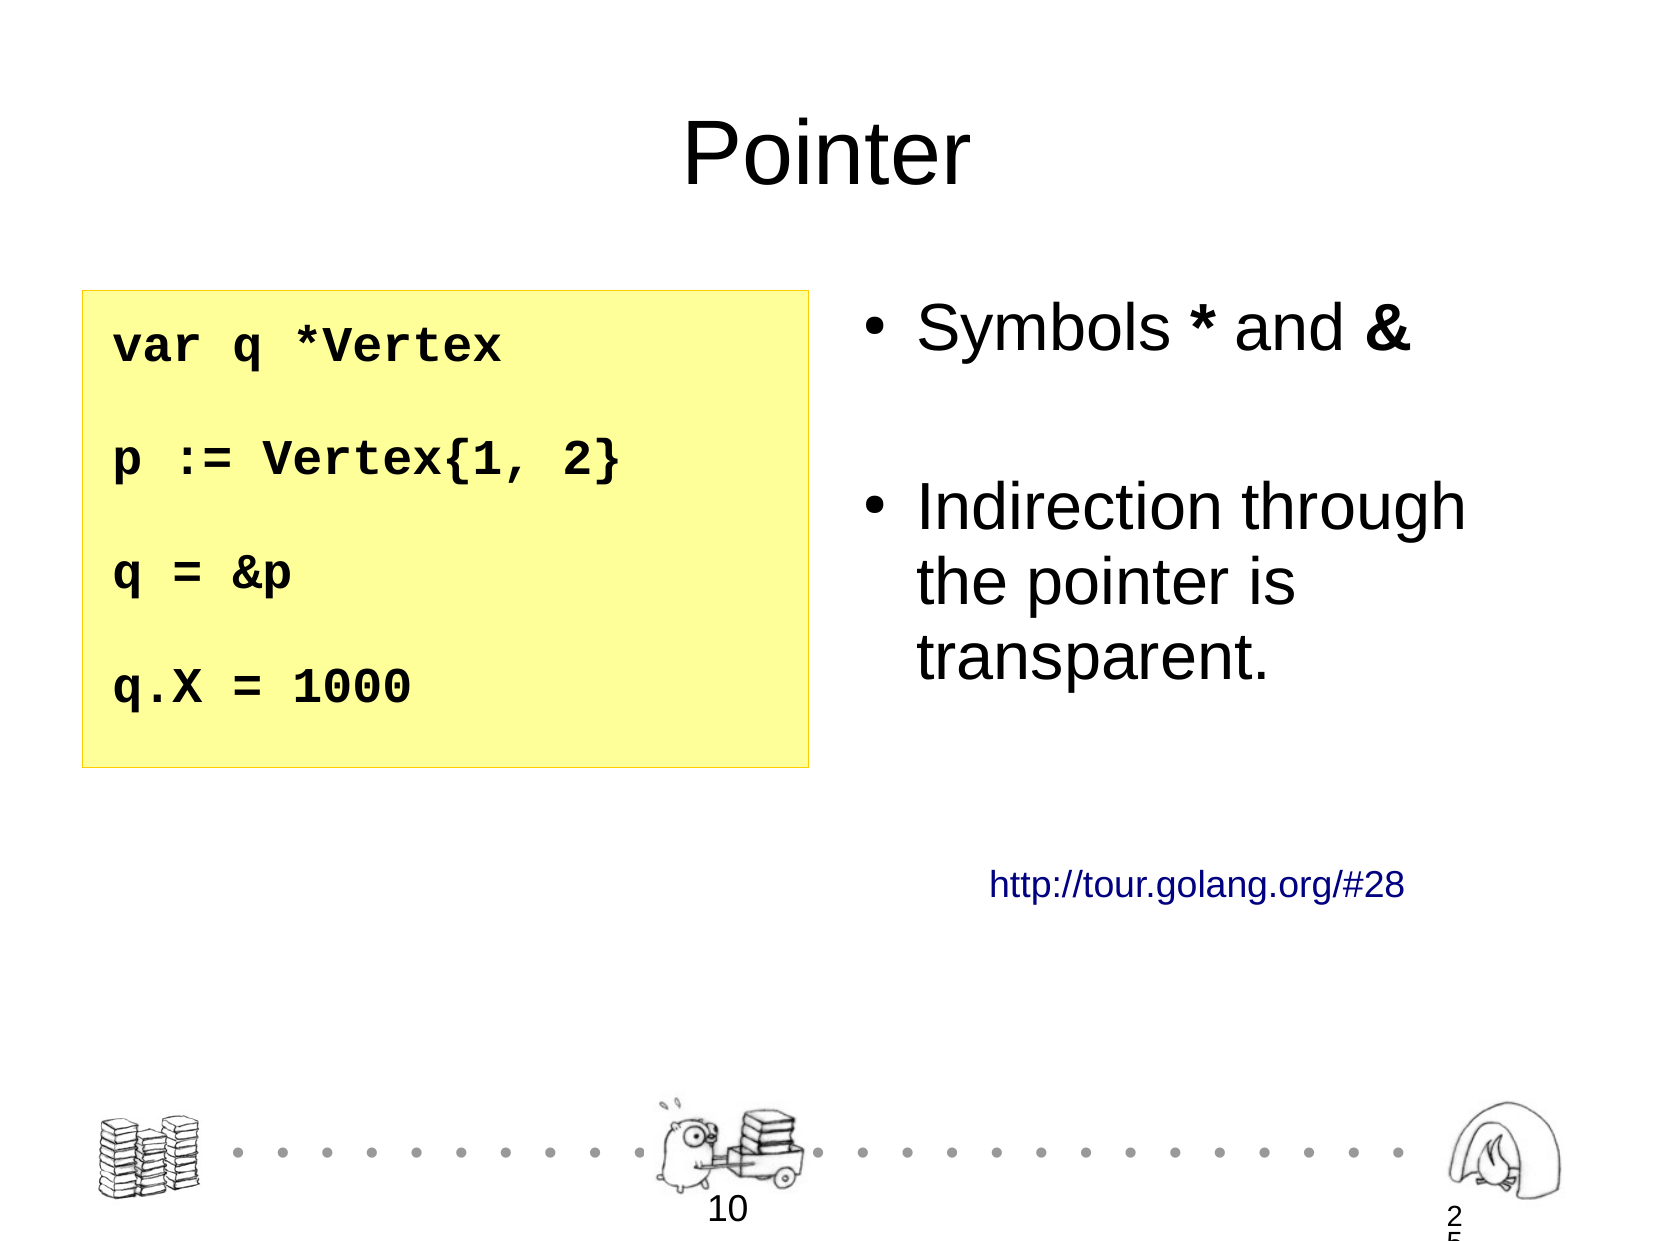

# Pointer
var q *Vertex
p := Vertex{1, 2}
q = &p
q.X = 1000
Symbols * and &
Indirection through the pointer is transparent.
http://tour.golang.org/#28